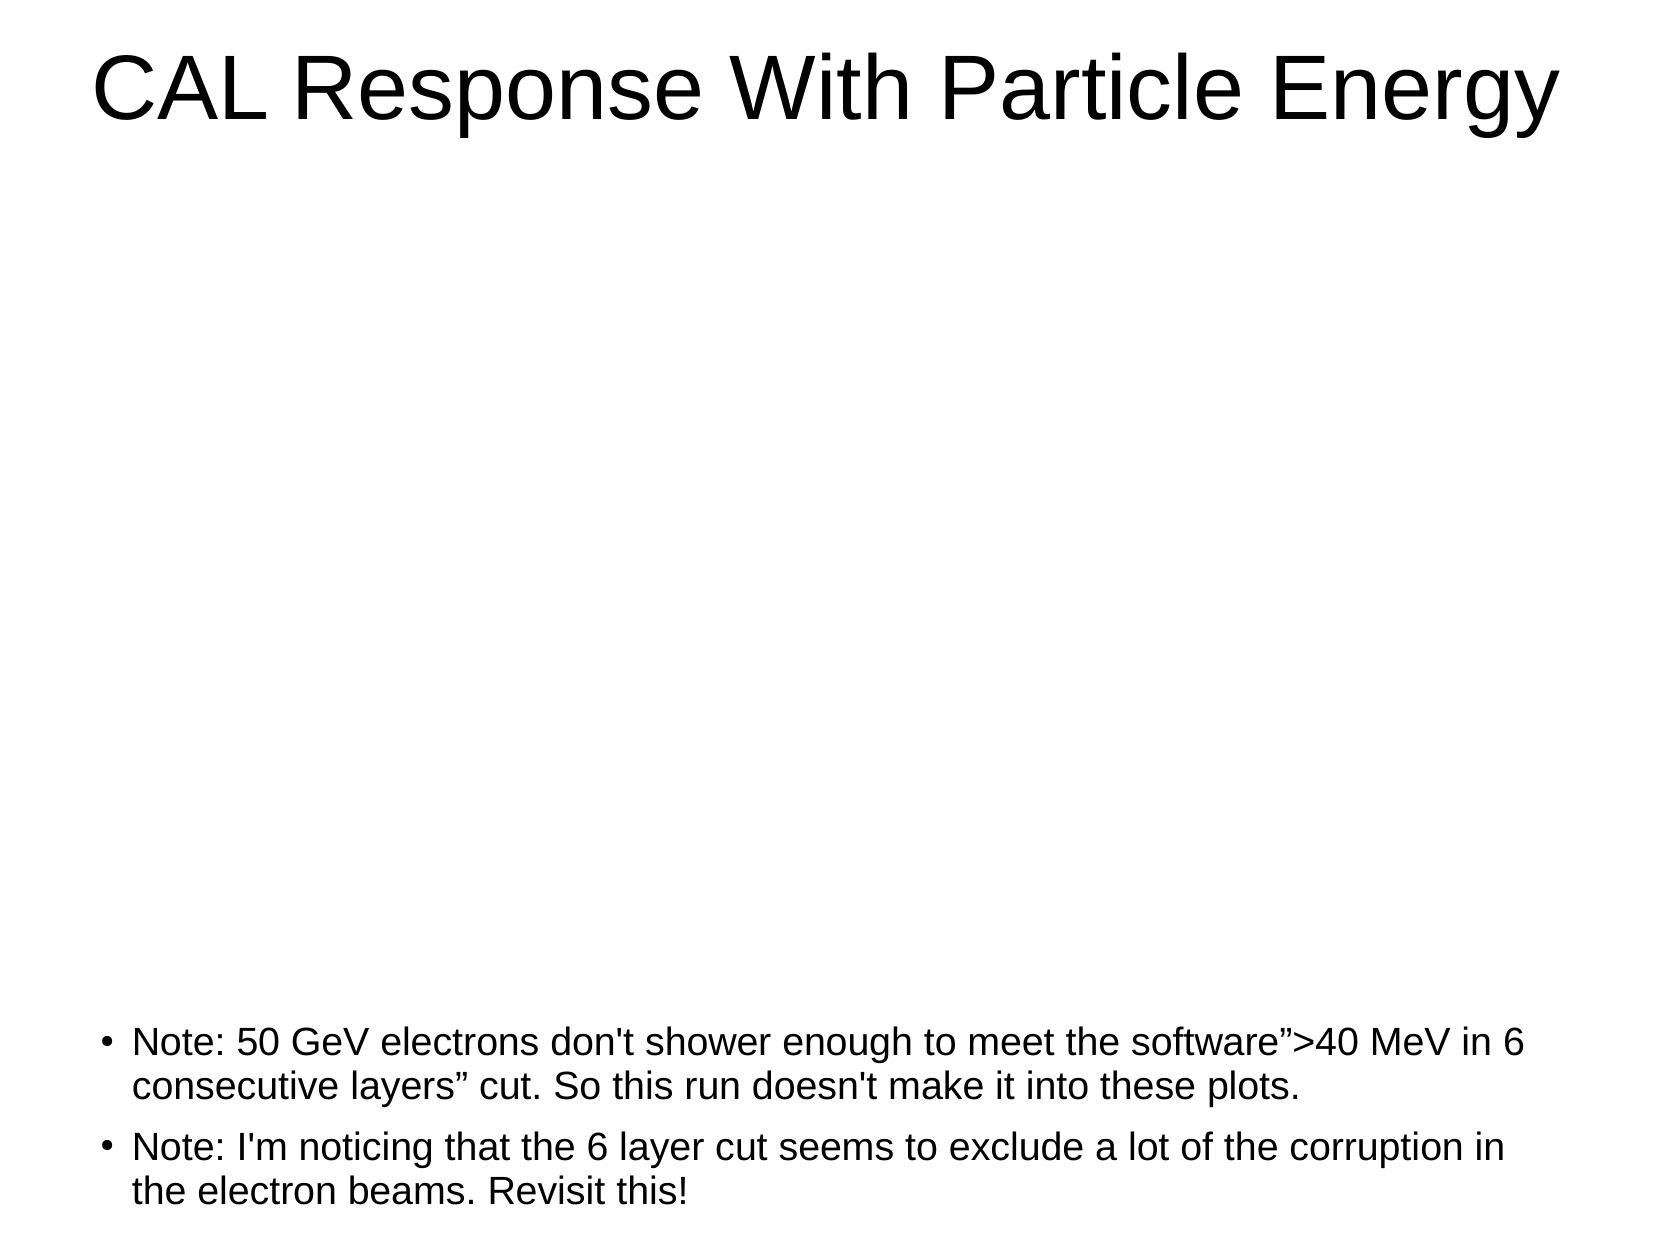

# CAL Response With Particle Energy
Note: 50 GeV electrons don't shower enough to meet the software”>40 MeV in 6 consecutive layers” cut. So this run doesn't make it into these plots.
Note: I'm noticing that the 6 layer cut seems to exclude a lot of the corruption in the electron beams. Revisit this!